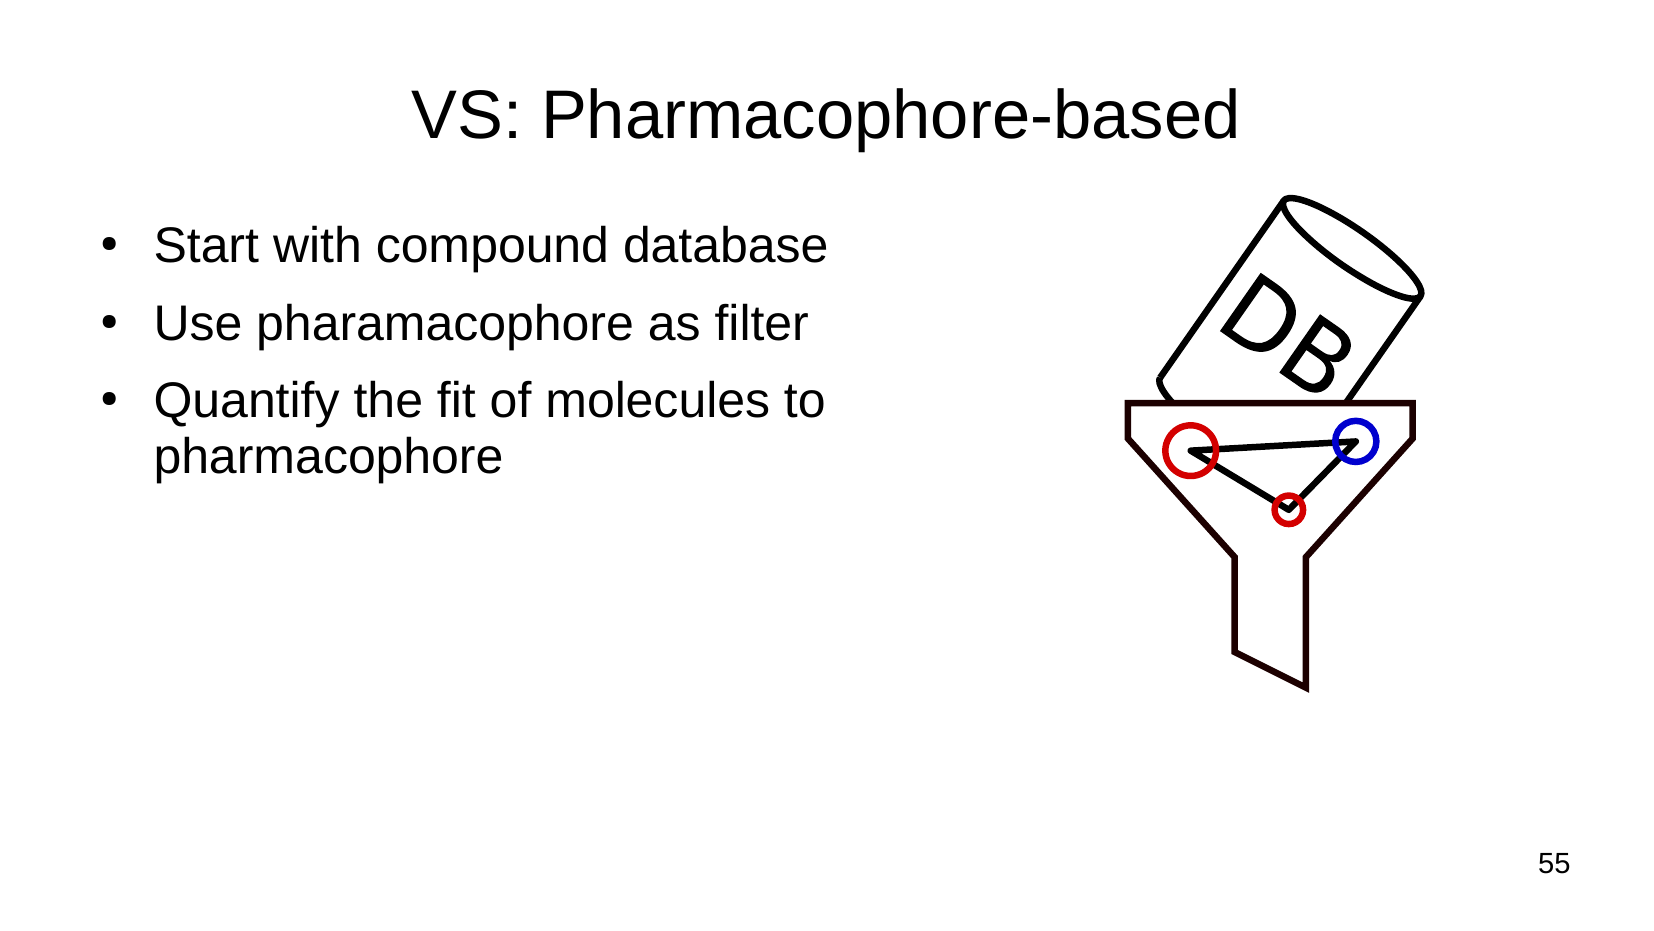

# VS: Pharmacophore-based
Start with compound database
Use pharamacophore as filter
Quantify the fit of molecules to pharmacophore
55